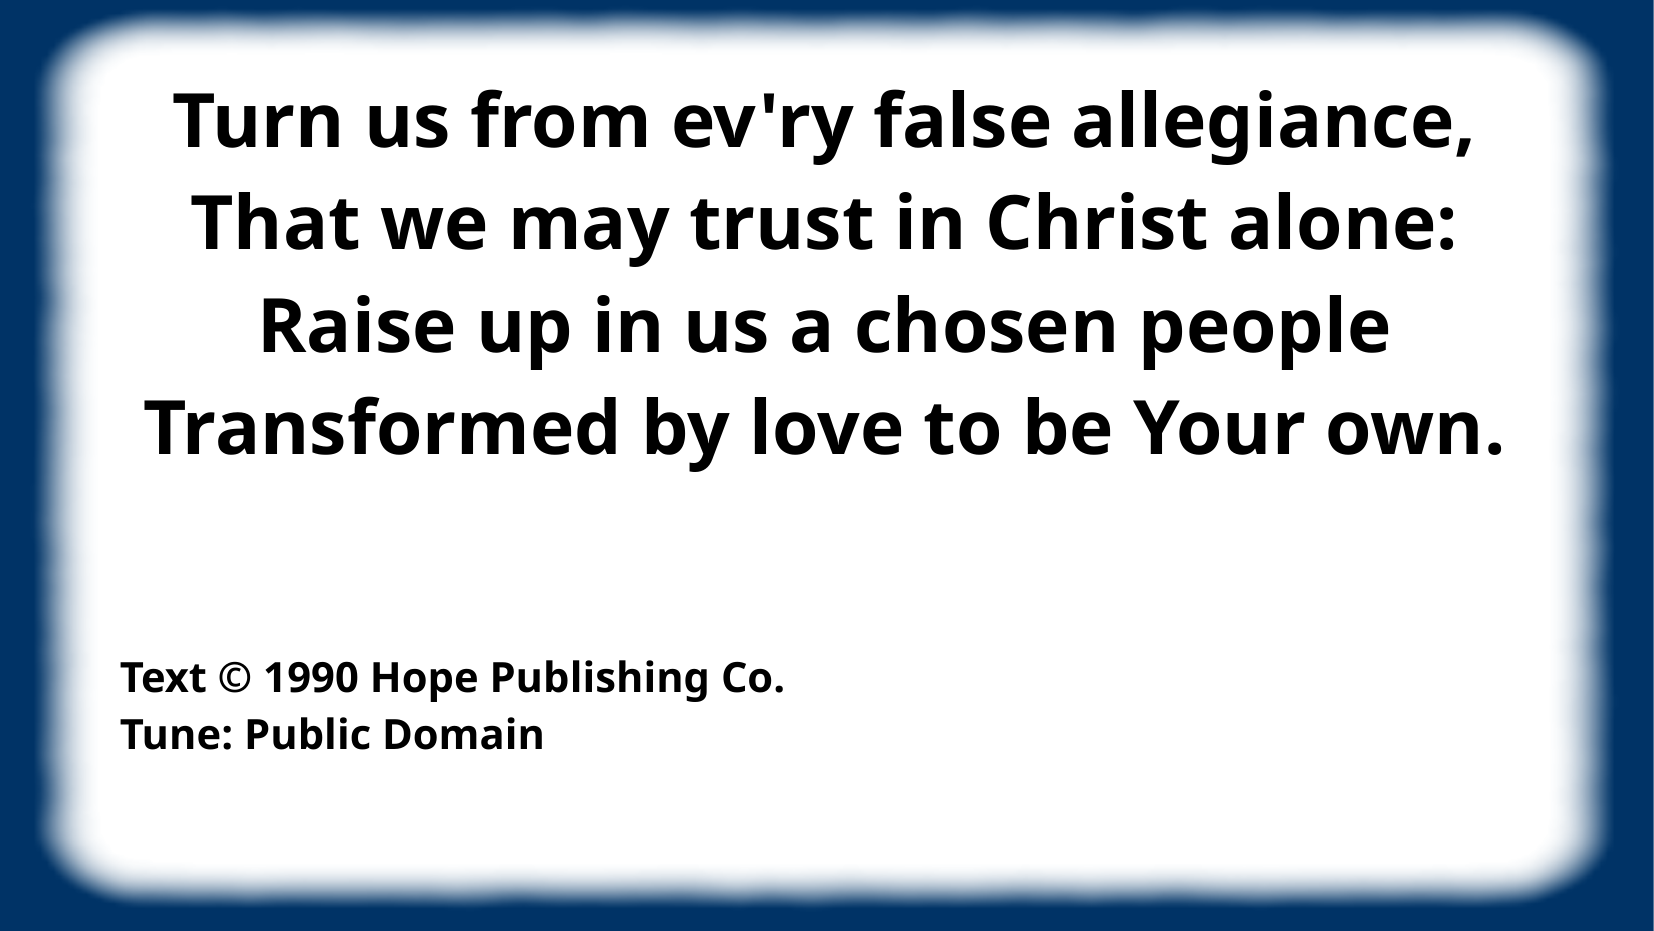

Turn us from ev'ry false allegiance,
That we may trust in Christ alone:
Raise up in us a chosen people
Transformed by love to be Your own.
Text © 1990 Hope Publishing Co.
Tune: Public Domain